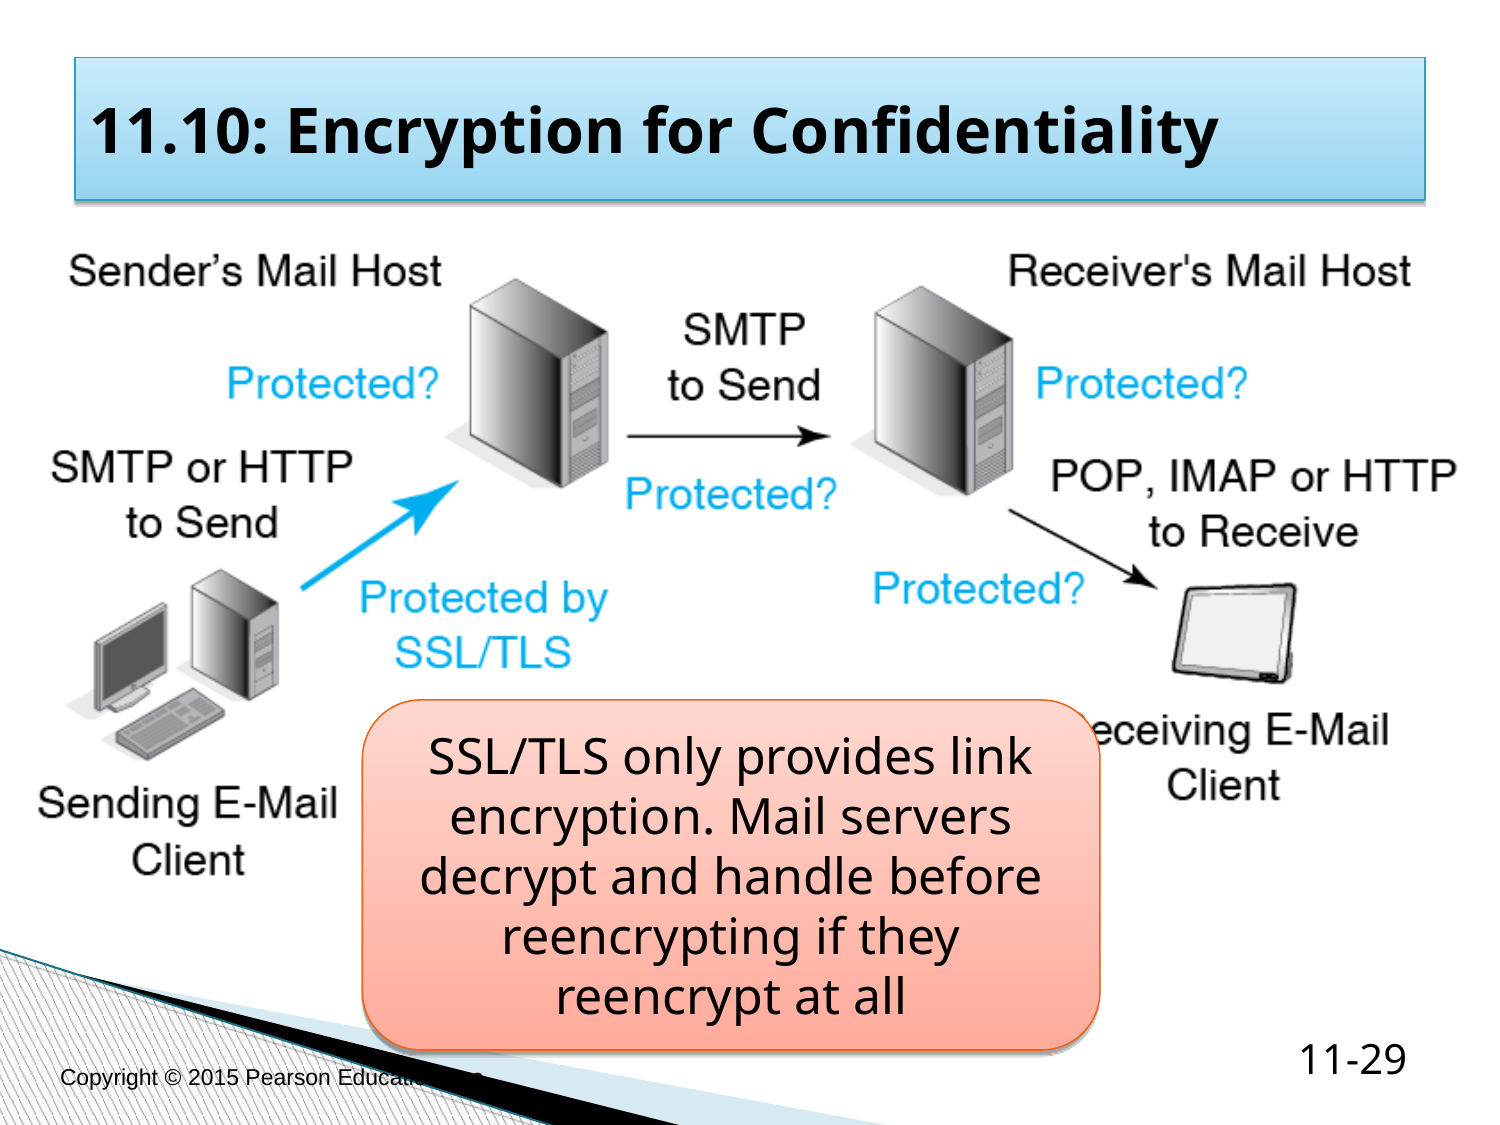

# 11.10: Encryption for Confidentiality
SSL/TLS only provides link encryption. Mail servers decrypt and handle before reencrypting if they reencrypt at all
Copyright © 2015 Pearson Education, Inc.